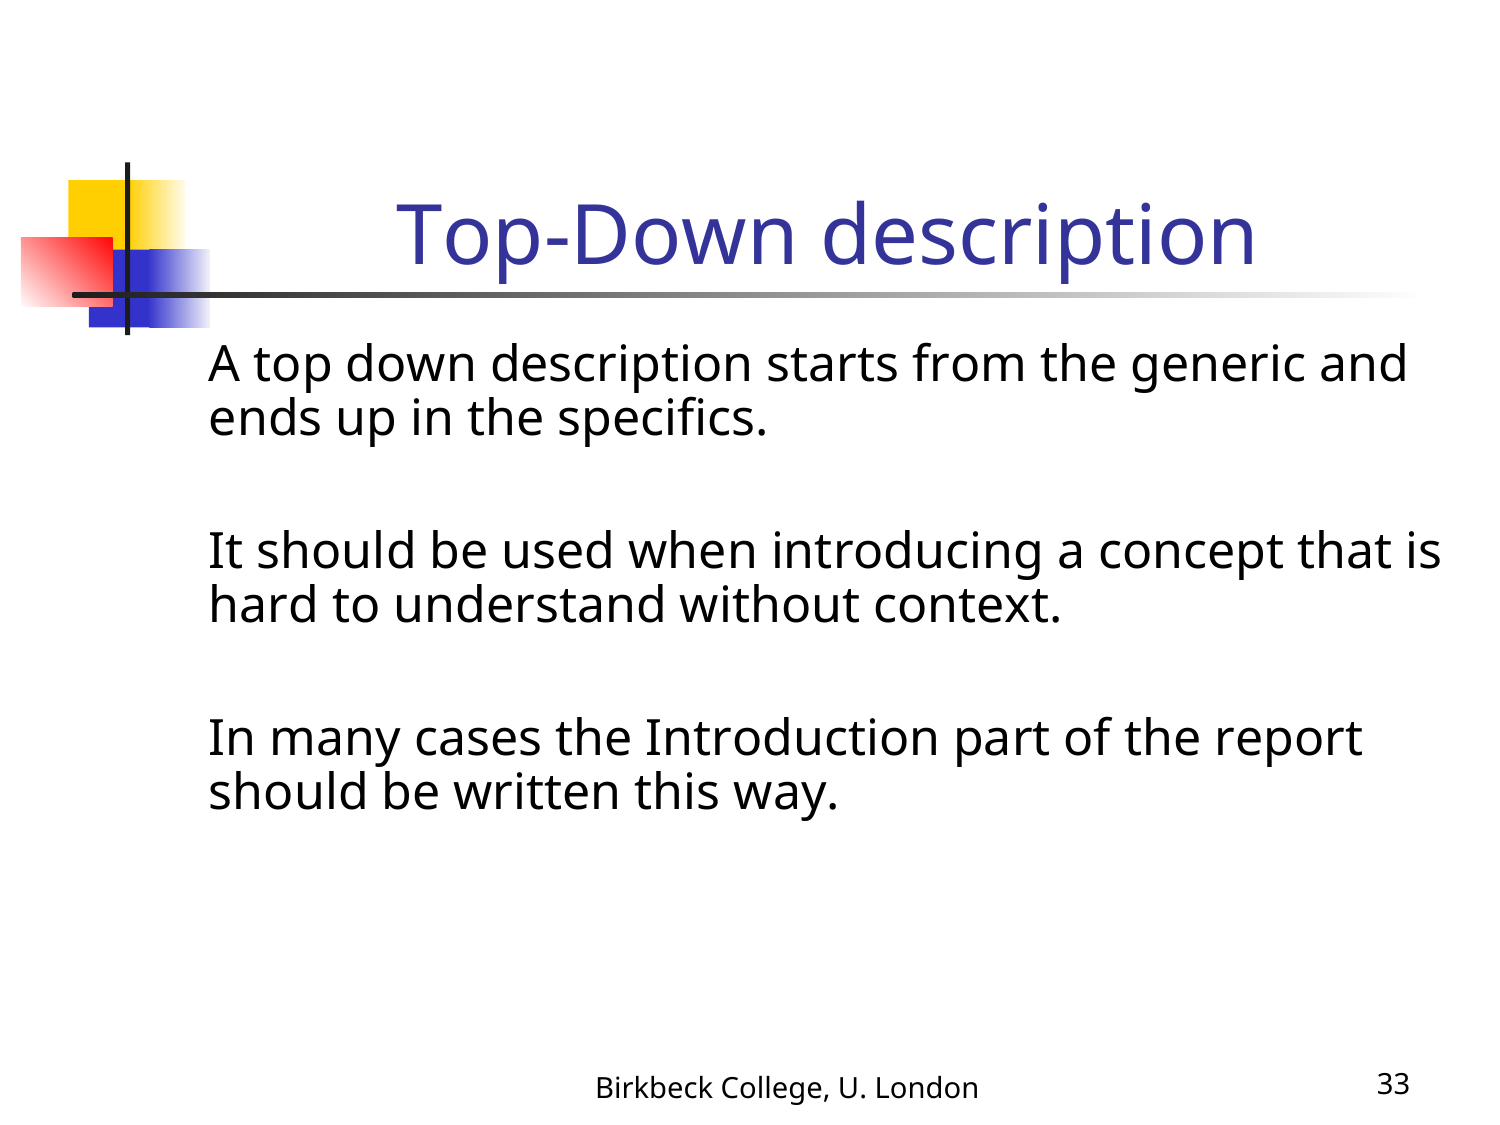

# Top-Down description
A top down description starts from the generic and ends up in the specifics.
It should be used when introducing a concept that is hard to understand without context.
In many cases the Introduction part of the report should be written this way.
Birkbeck College, U. London